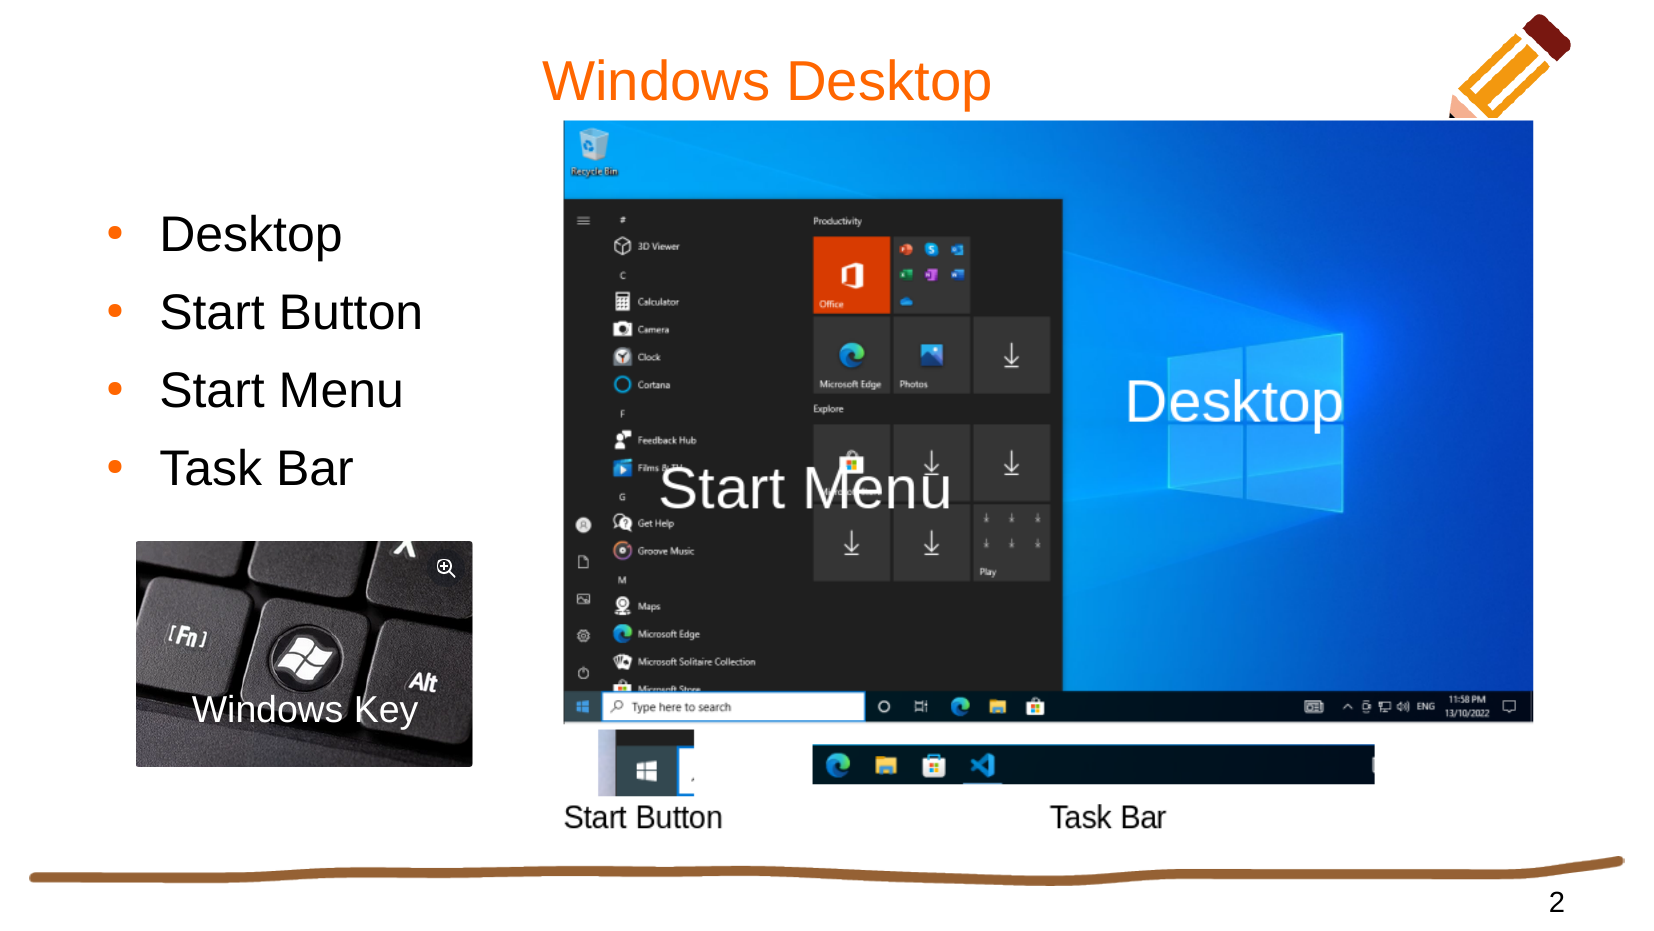

# Windows Desktop
Desktop
Start Button
Start Menu
Task Bar
Windows Key
2